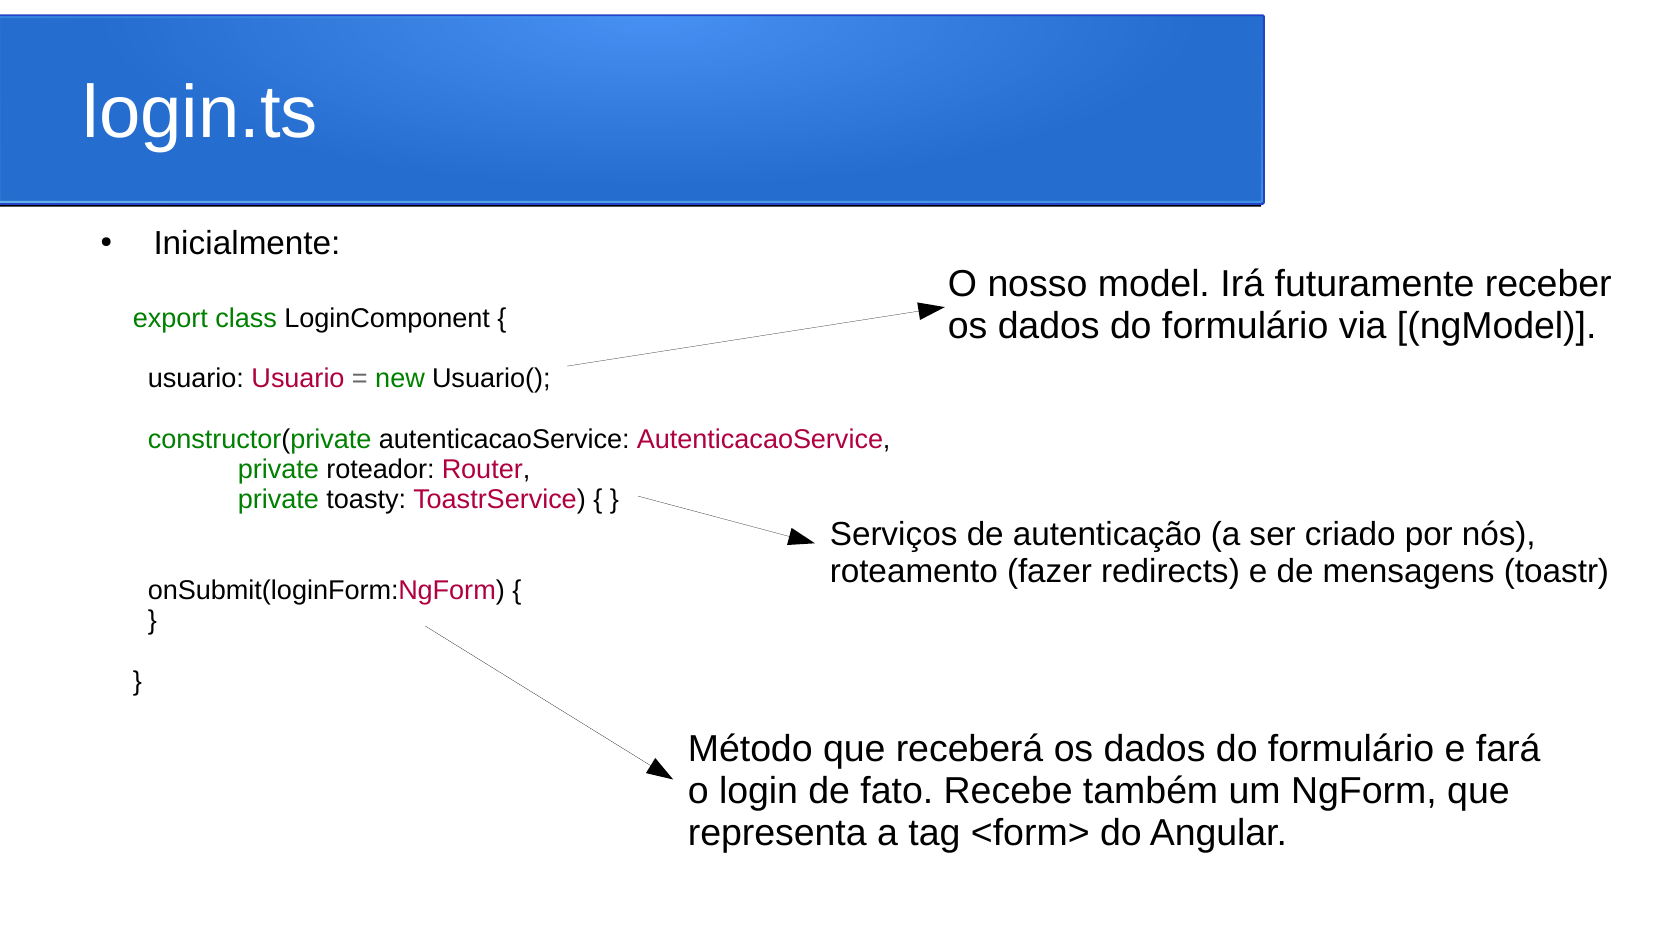

# login.ts
Inicialmente:
O nosso model. Irá futuramente receber
os dados do formulário via [(ngModel)].
export class LoginComponent {
 usuario: Usuario = new Usuario();
 constructor(private autenticacaoService: AutenticacaoService,
 private roteador: Router,
 private toasty: ToastrService) { }
 onSubmit(loginForm:NgForm) {
 }
}
Serviços de autenticação (a ser criado por nós),
roteamento (fazer redirects) e de mensagens (toastr)
Método que receberá os dados do formulário e fará
o login de fato. Recebe também um NgForm, que
representa a tag <form> do Angular.